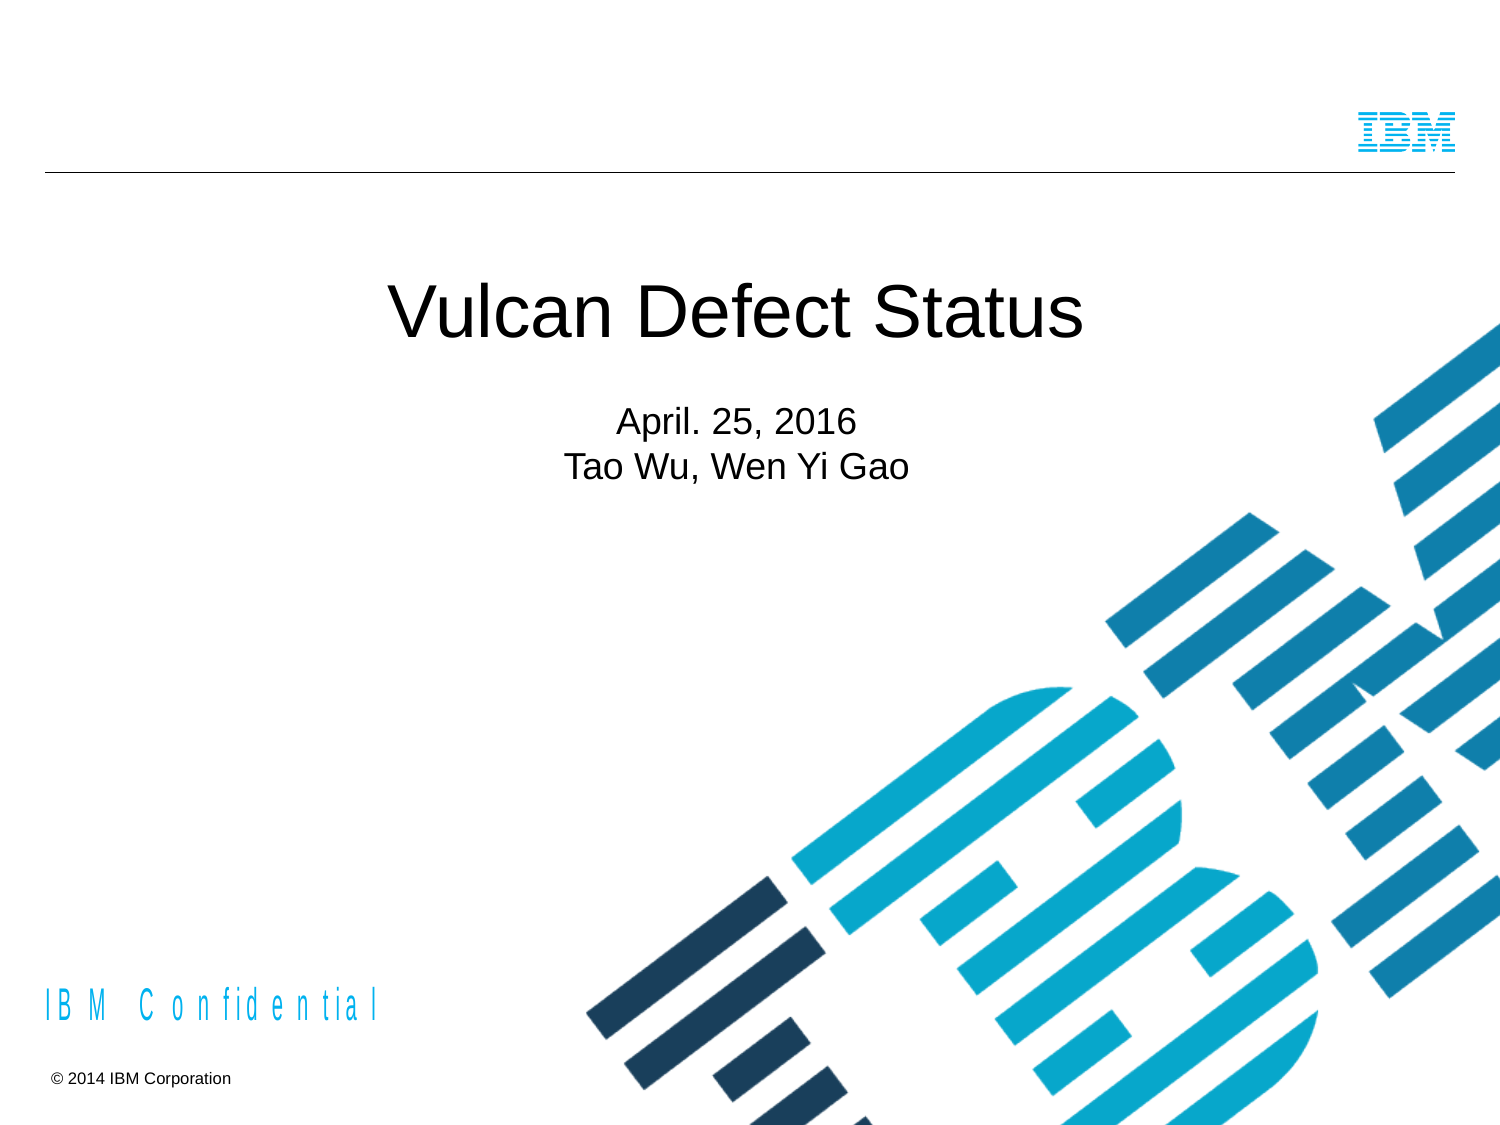

# Vulcan Defect Status April. 25, 2016 Tao Wu, Wen Yi Gao